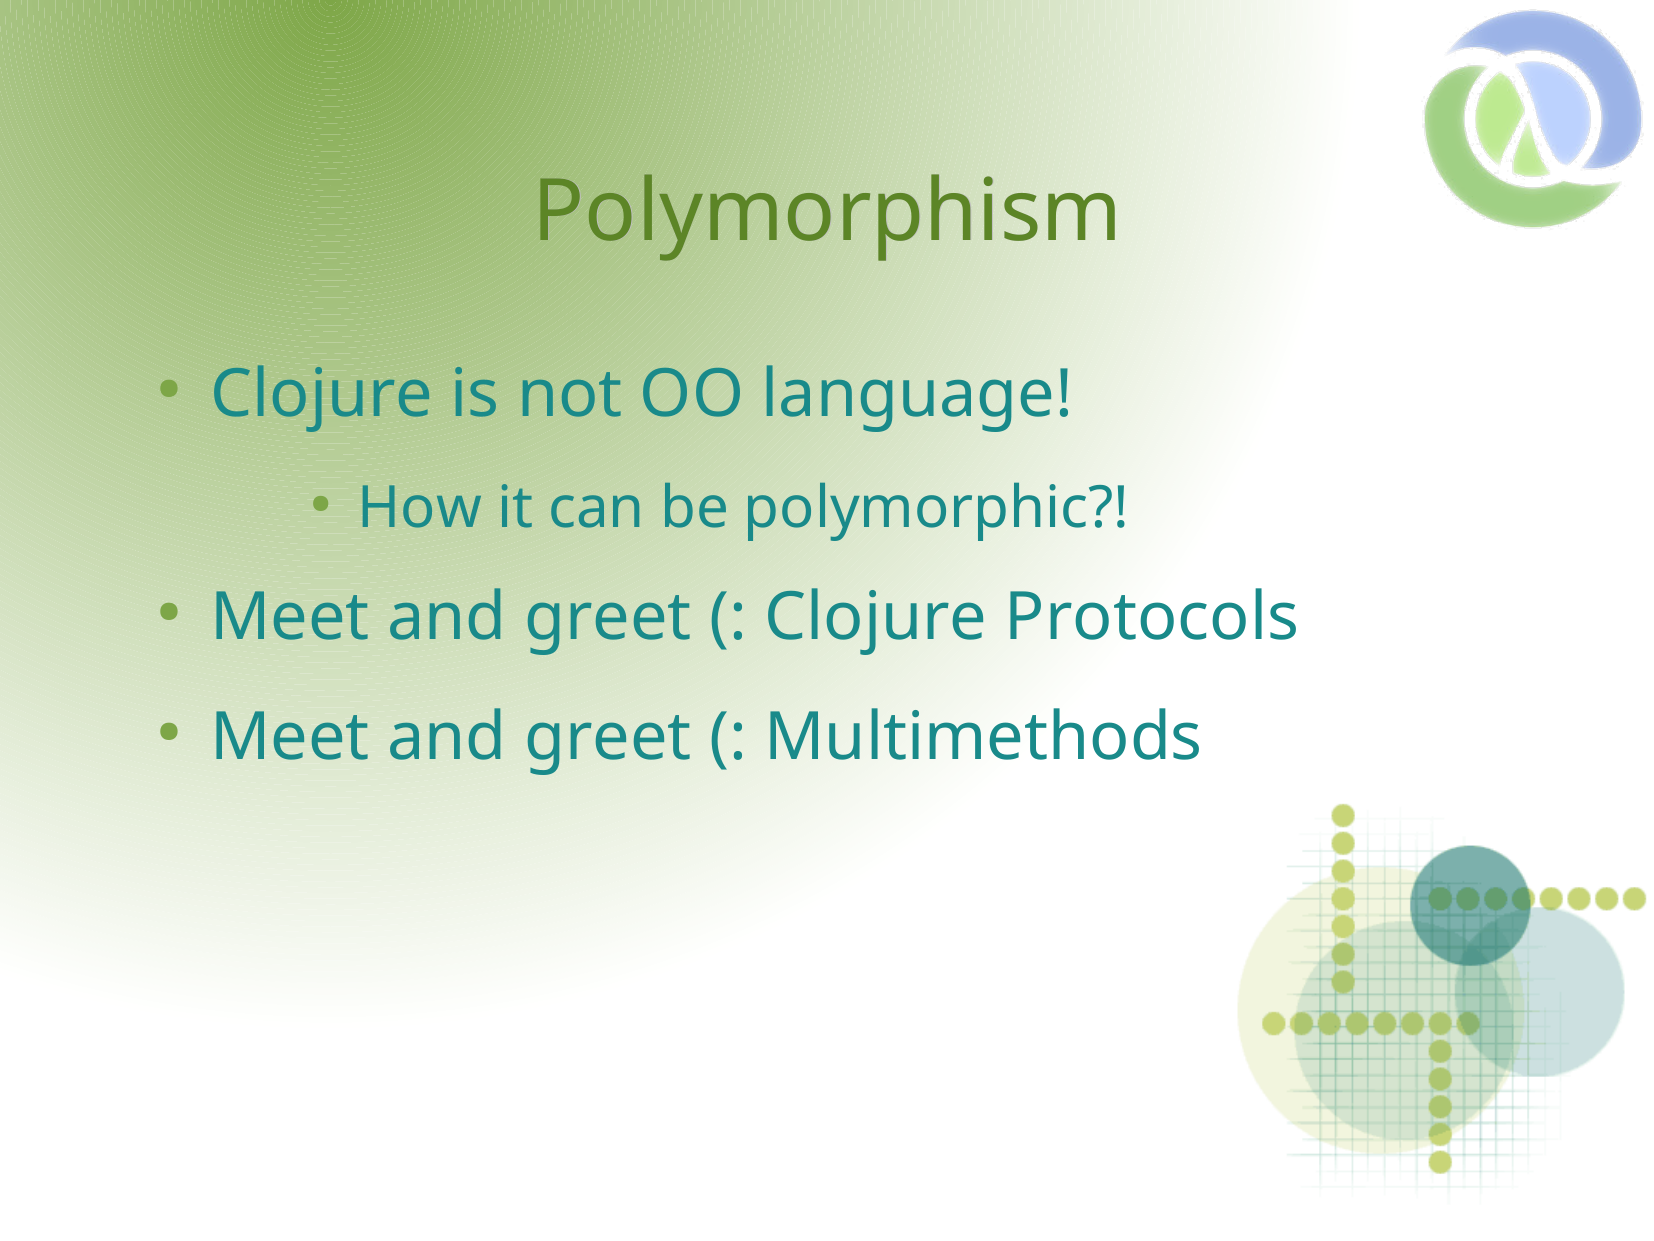

# Polymorphism
Clojure is not OO language!
How it can be polymorphic?!
Meet and greet (: Clojure Protocols
Meet and greet (: Multimethods